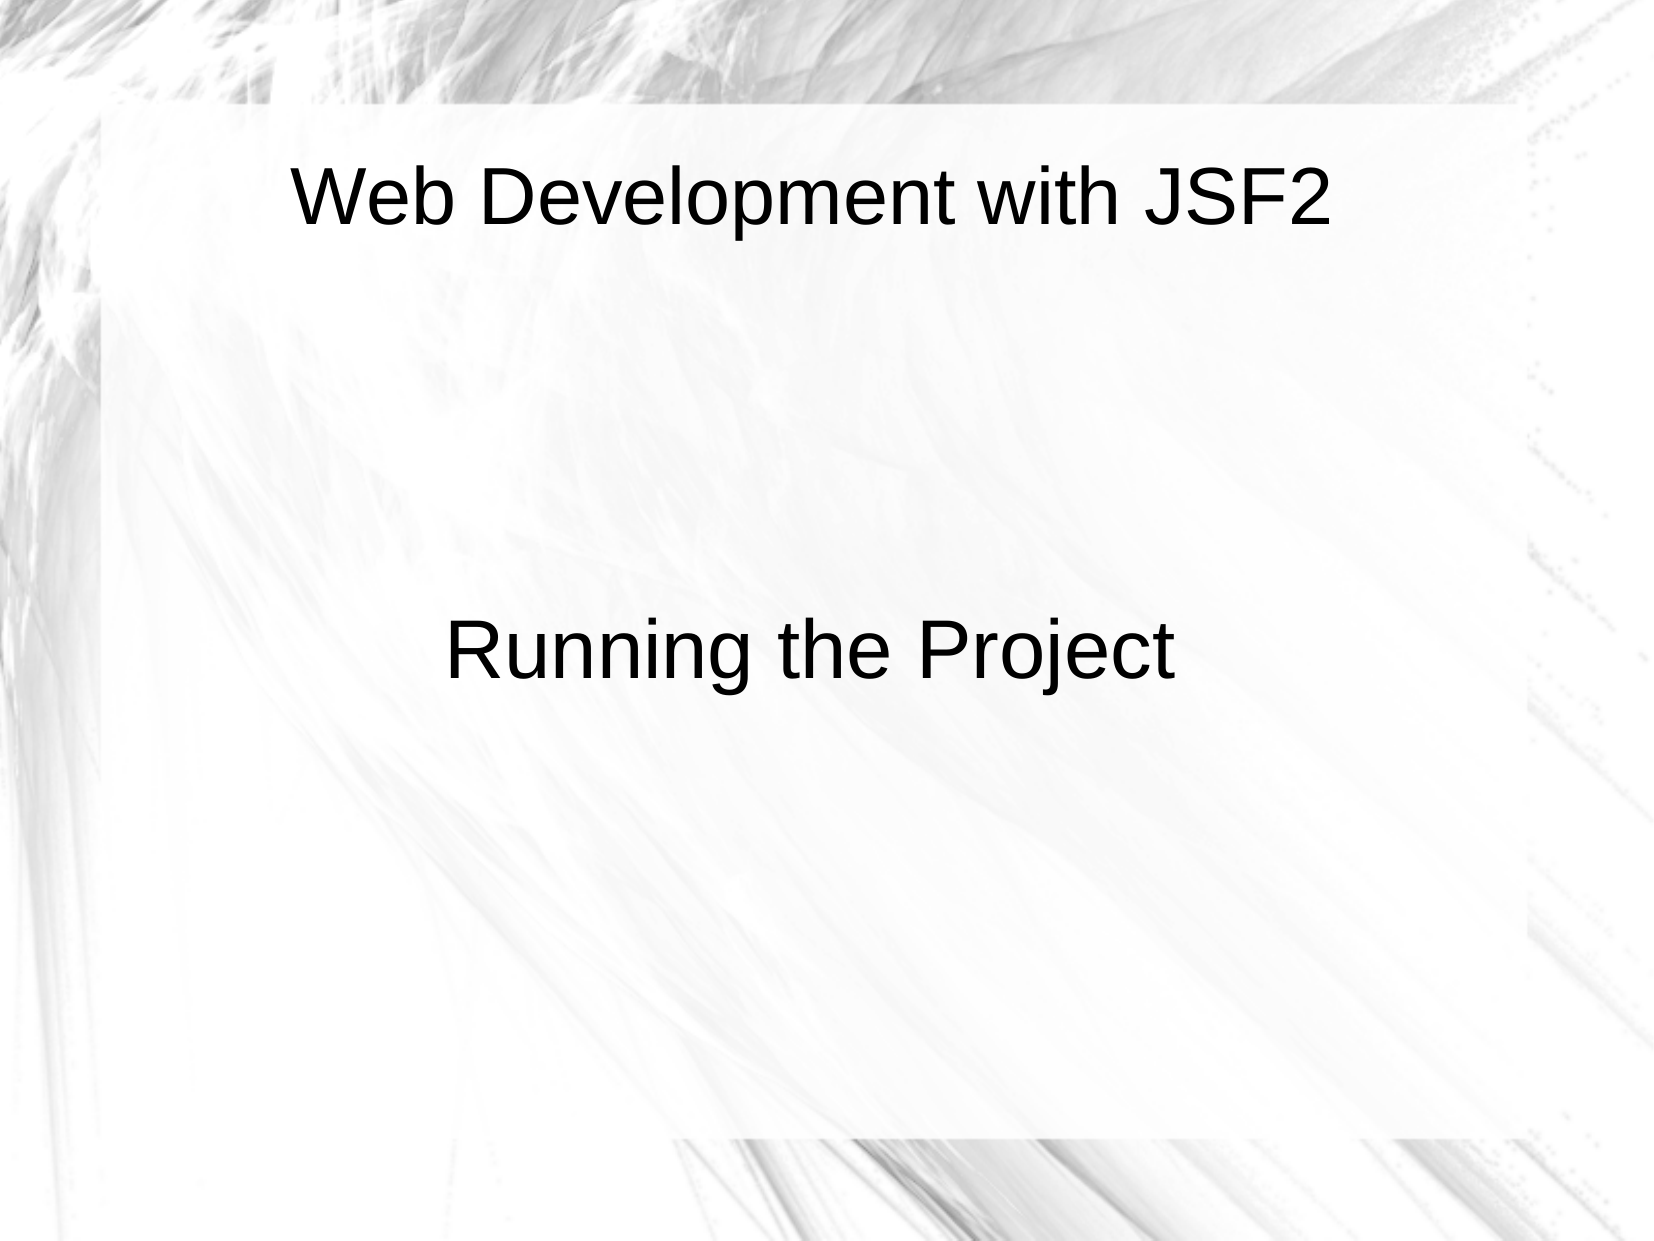

# Web Development with JSF2
Running the Project